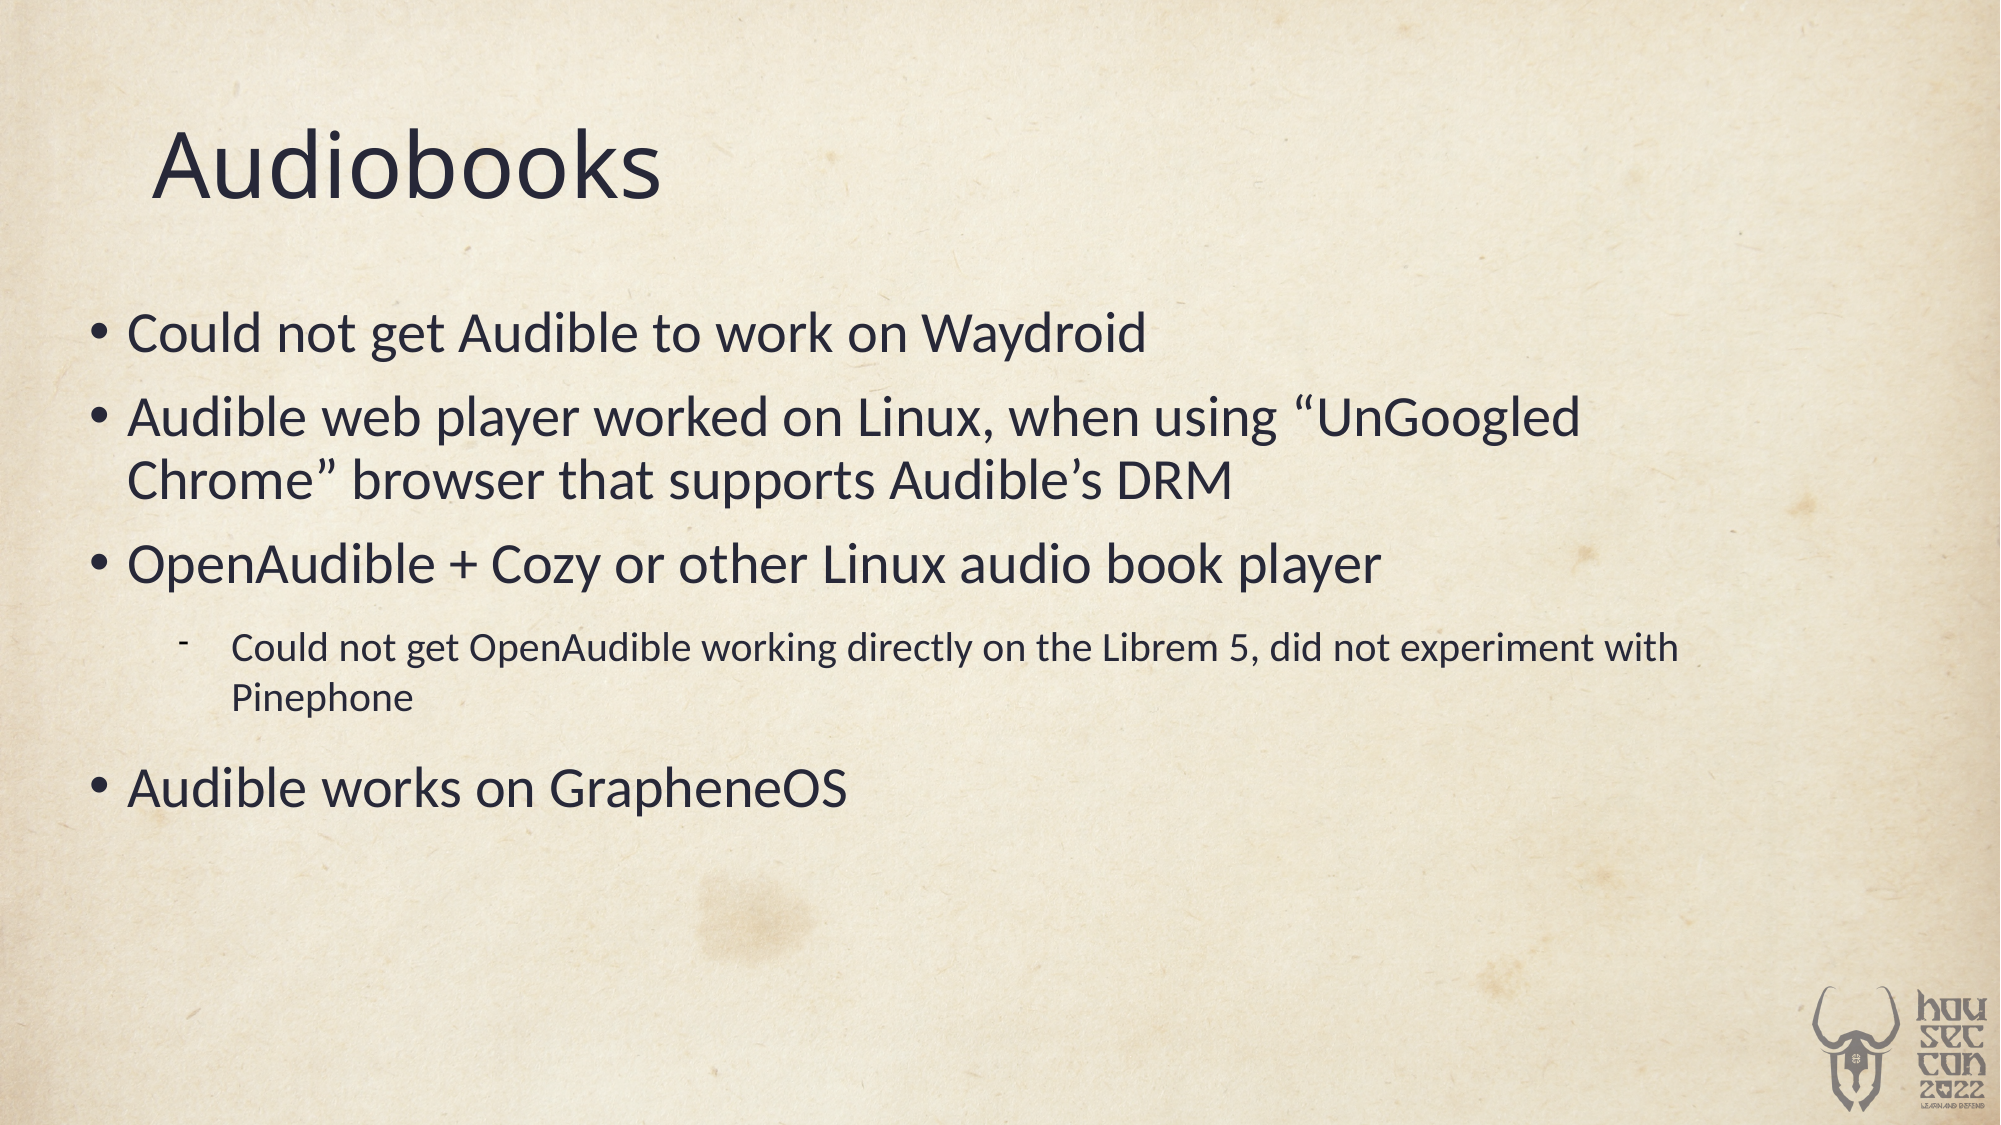

Audiobooks
Could not get Audible to work on Waydroid
Audible web player worked on Linux, when using “UnGoogled Chrome” browser that supports Audible’s DRM
OpenAudible + Cozy or other Linux audio book player
Could not get OpenAudible working directly on the Librem 5, did not experiment with Pinephone
Audible works on GrapheneOS